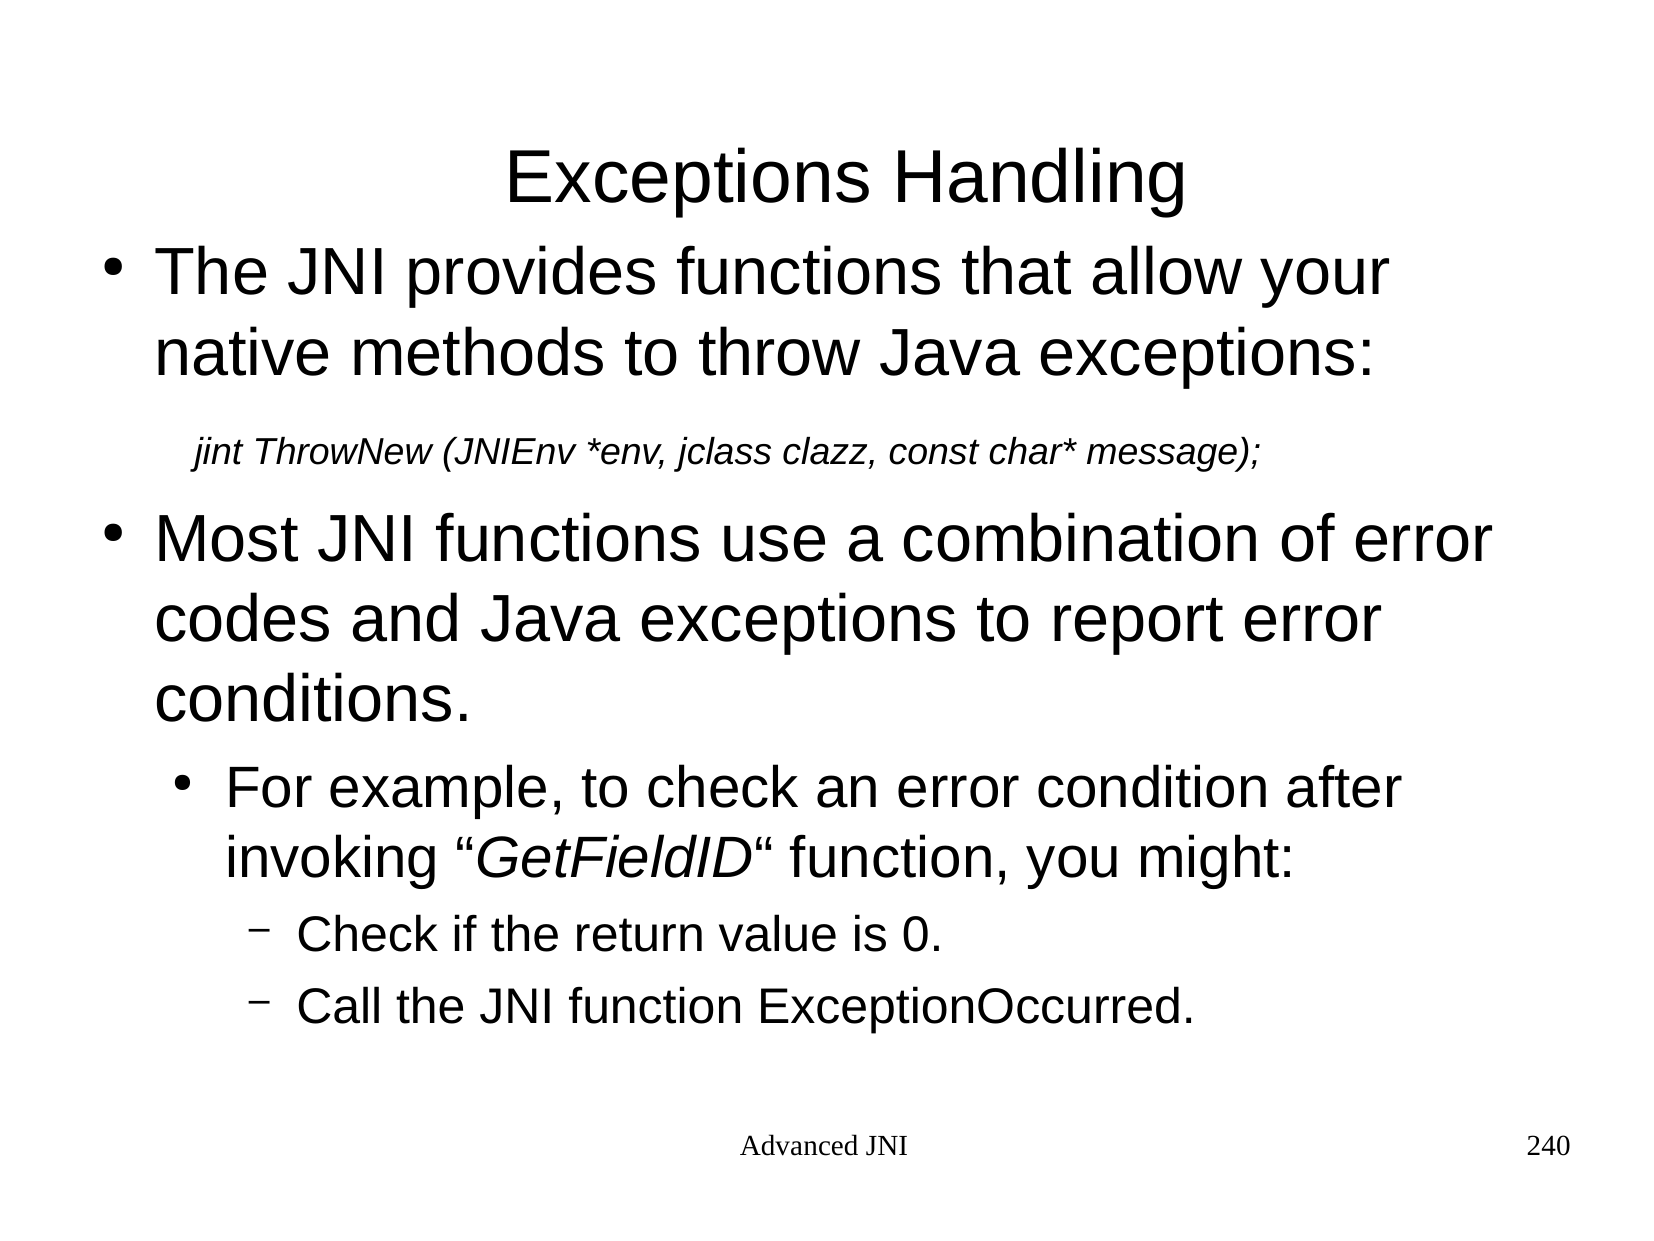

# Exceptions Handling
The JNI provides functions that allow your native methods to throw Java exceptions:
 jint ThrowNew (JNIEnv *env, jclass clazz, const char* message);
Most JNI functions use a combination of error codes and Java exceptions to report error conditions.
For example, to check an error condition after invoking “GetFieldID“ function, you might:
Check if the return value is 0.
Call the JNI function ExceptionOccurred.
Advanced JNI
240